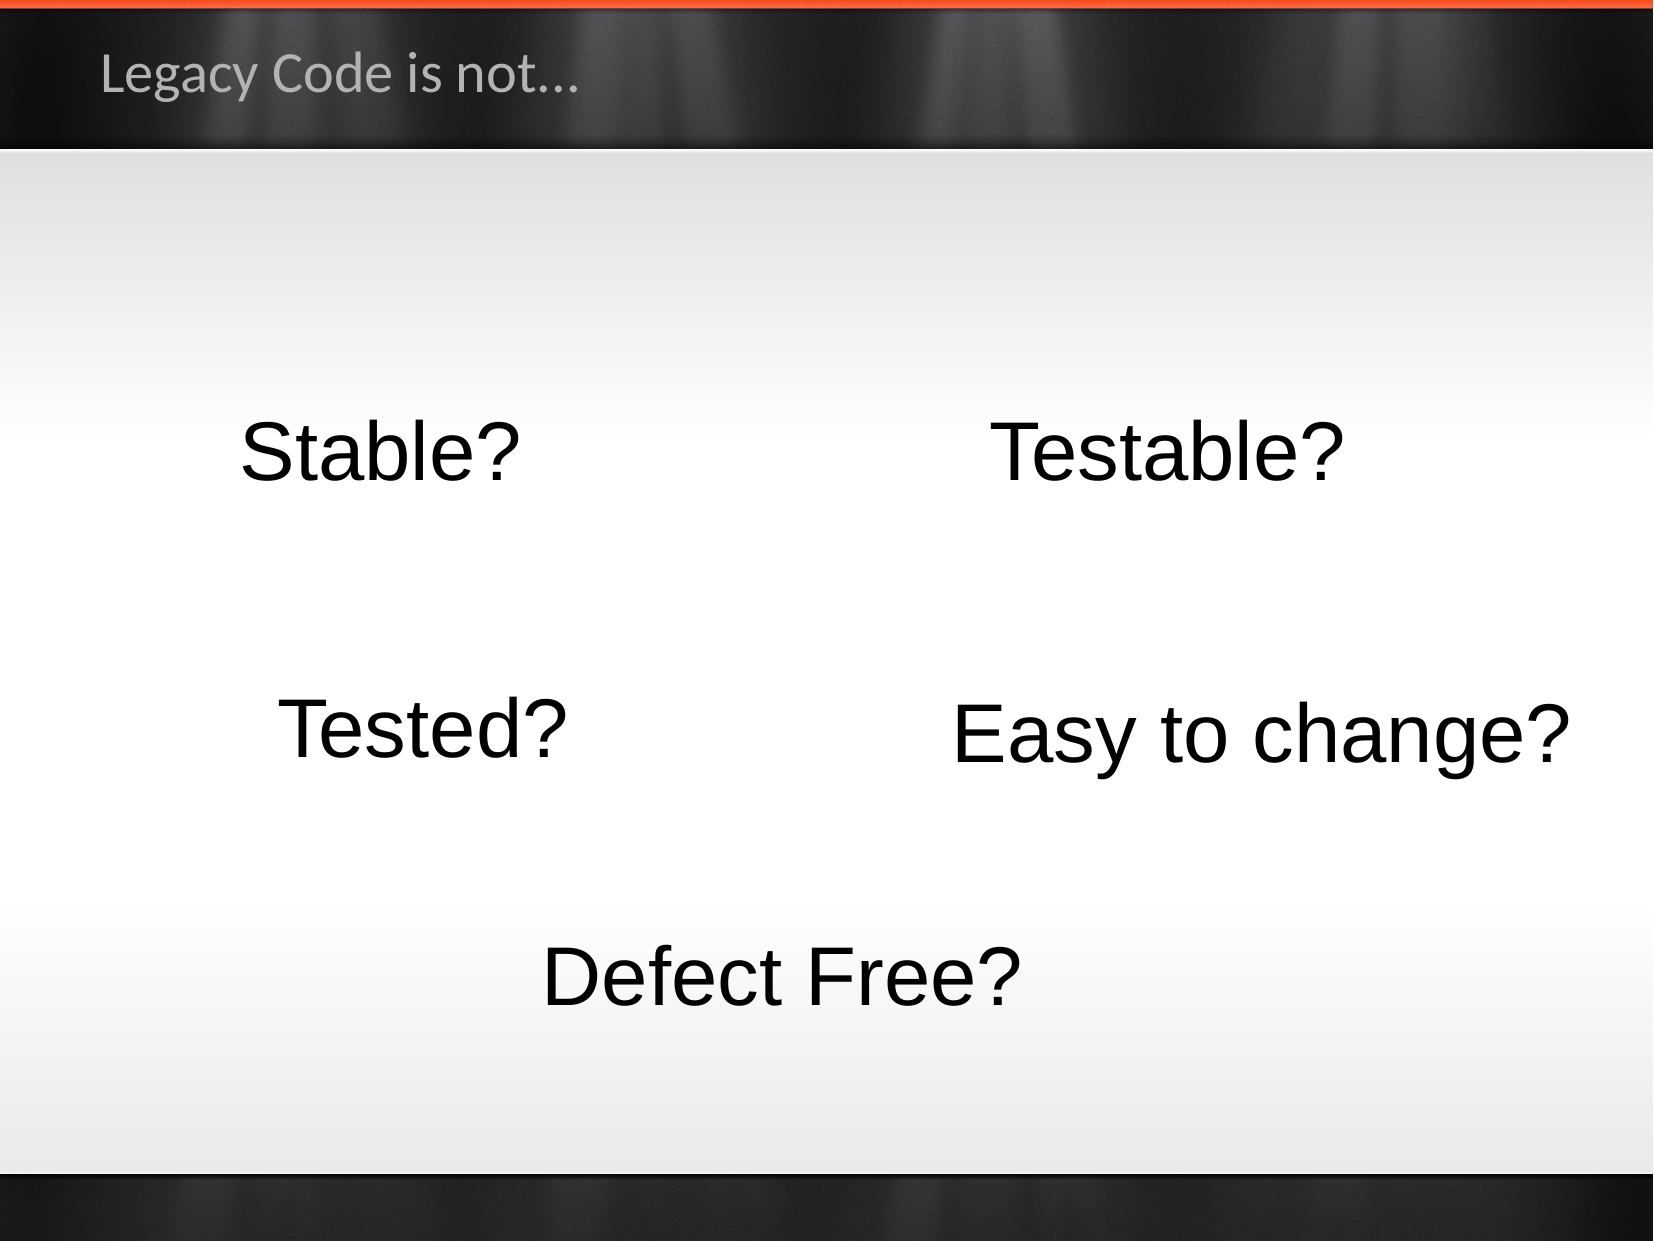

# Legacy Code is not...
Stable?
Testable?
Tested?
Easy to change?
Defect Free?